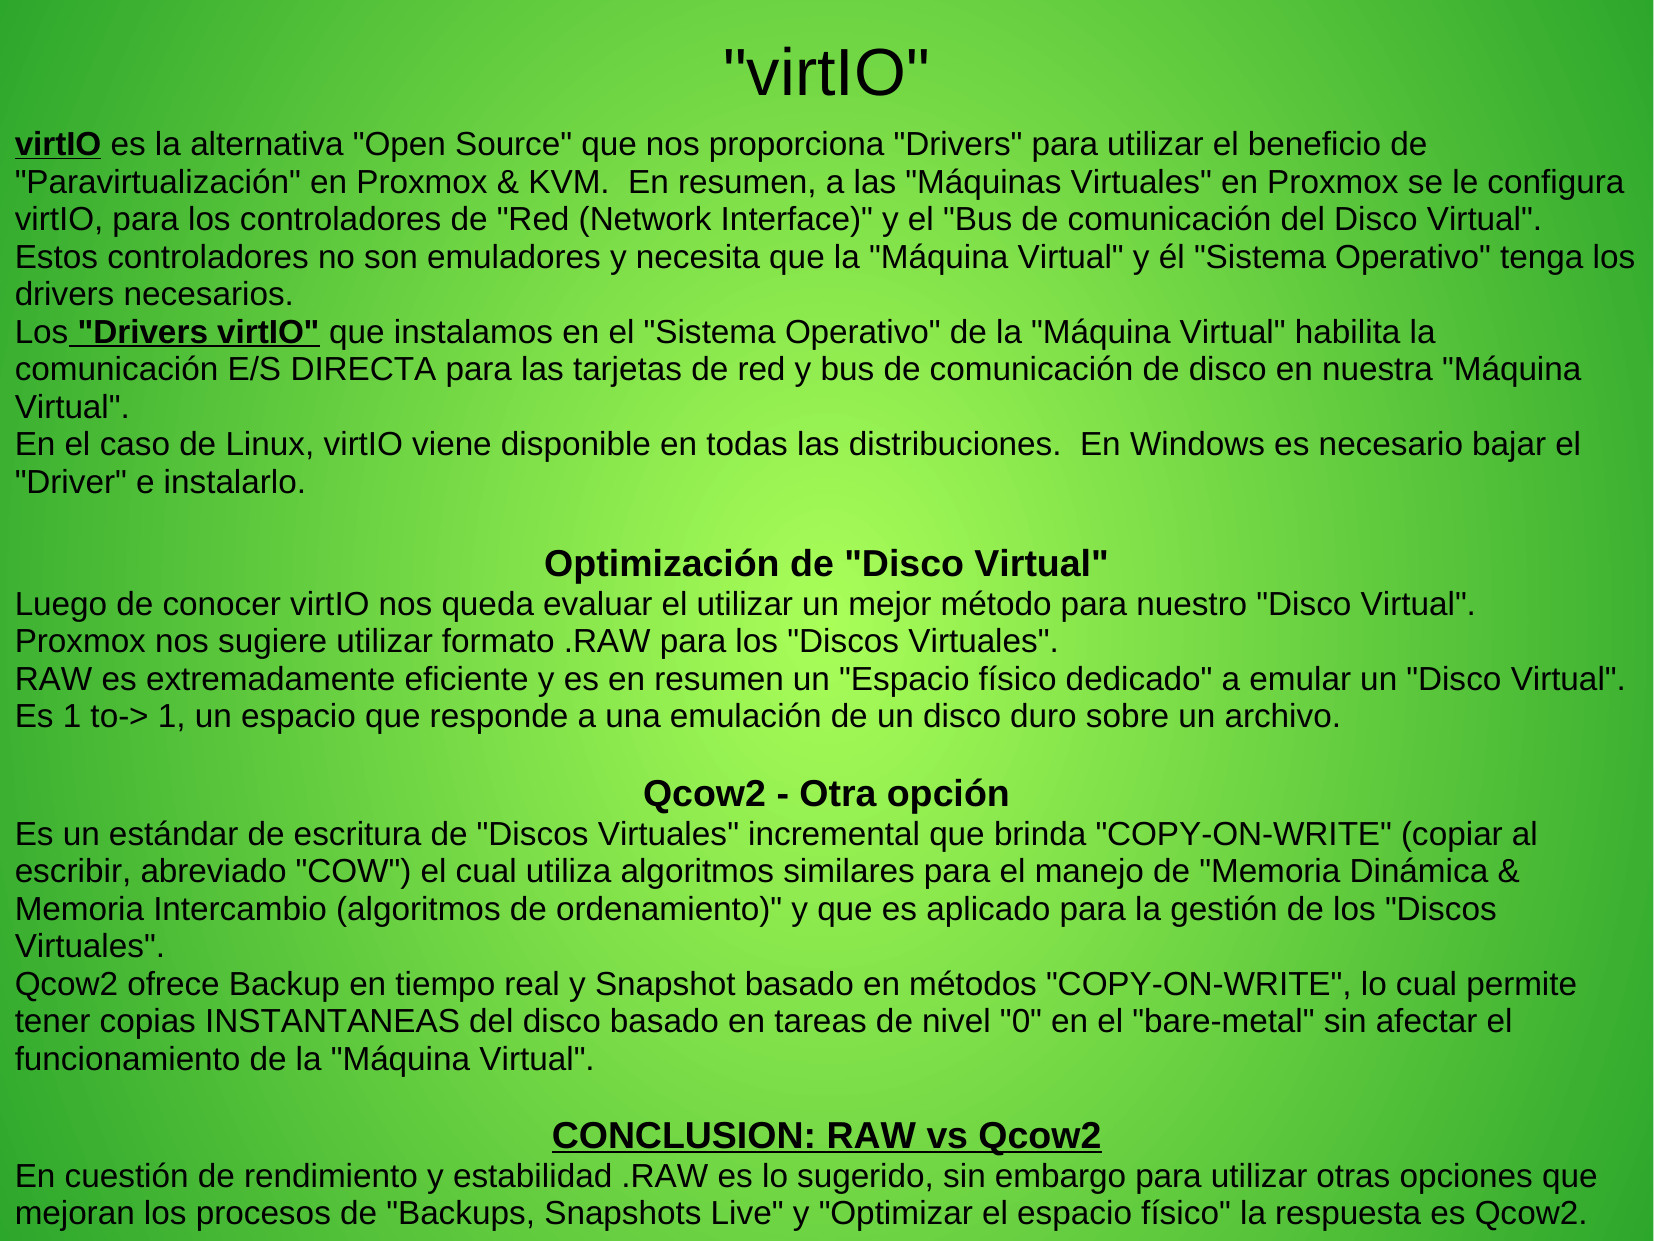

"virtIO"
virtIO es la alternativa "Open Source" que nos proporciona "Drivers" para utilizar el beneficio de "Paravirtualización" en Proxmox & KVM. En resumen, a las "Máquinas Virtuales" en Proxmox se le configura virtIO, para los controladores de "Red (Network Interface)" y el "Bus de comunicación del Disco Virtual". Estos controladores no son emuladores y necesita que la "Máquina Virtual" y él "Sistema Operativo" tenga los drivers necesarios.
Los "Drivers virtIO" que instalamos en el "Sistema Operativo" de la "Máquina Virtual" habilita la comunicación E/S DIRECTA para las tarjetas de red y bus de comunicación de disco en nuestra "Máquina Virtual".
En el caso de Linux, virtIO viene disponible en todas las distribuciones. En Windows es necesario bajar el "Driver" e instalarlo.
Optimización de "Disco Virtual"
Luego de conocer virtIO nos queda evaluar el utilizar un mejor método para nuestro "Disco Virtual".
Proxmox nos sugiere utilizar formato .RAW para los "Discos Virtuales".
RAW es extremadamente eficiente y es en resumen un "Espacio físico dedicado" a emular un "Disco Virtual". Es 1 to-> 1, un espacio que responde a una emulación de un disco duro sobre un archivo.
Qcow2 - Otra opción
Es un estándar de escritura de "Discos Virtuales" incremental que brinda "COPY-ON-WRITE" (copiar al escribir, abreviado "COW") el cual utiliza algoritmos similares para el manejo de "Memoria Dinámica & Memoria Intercambio (algoritmos de ordenamiento)" y que es aplicado para la gestión de los "Discos Virtuales".
Qcow2 ofrece Backup en tiempo real y Snapshot basado en métodos "COPY-ON-WRITE", lo cual permite tener copias INSTANTANEAS del disco basado en tareas de nivel "0" en el "bare-metal" sin afectar el funcionamiento de la "Máquina Virtual".
CONCLUSION: RAW vs Qcow2
En cuestión de rendimiento y estabilidad .RAW es lo sugerido, sin embargo para utilizar otras opciones que mejoran los procesos de "Backups, Snapshots Live" y "Optimizar el espacio físico" la respuesta es Qcow2.